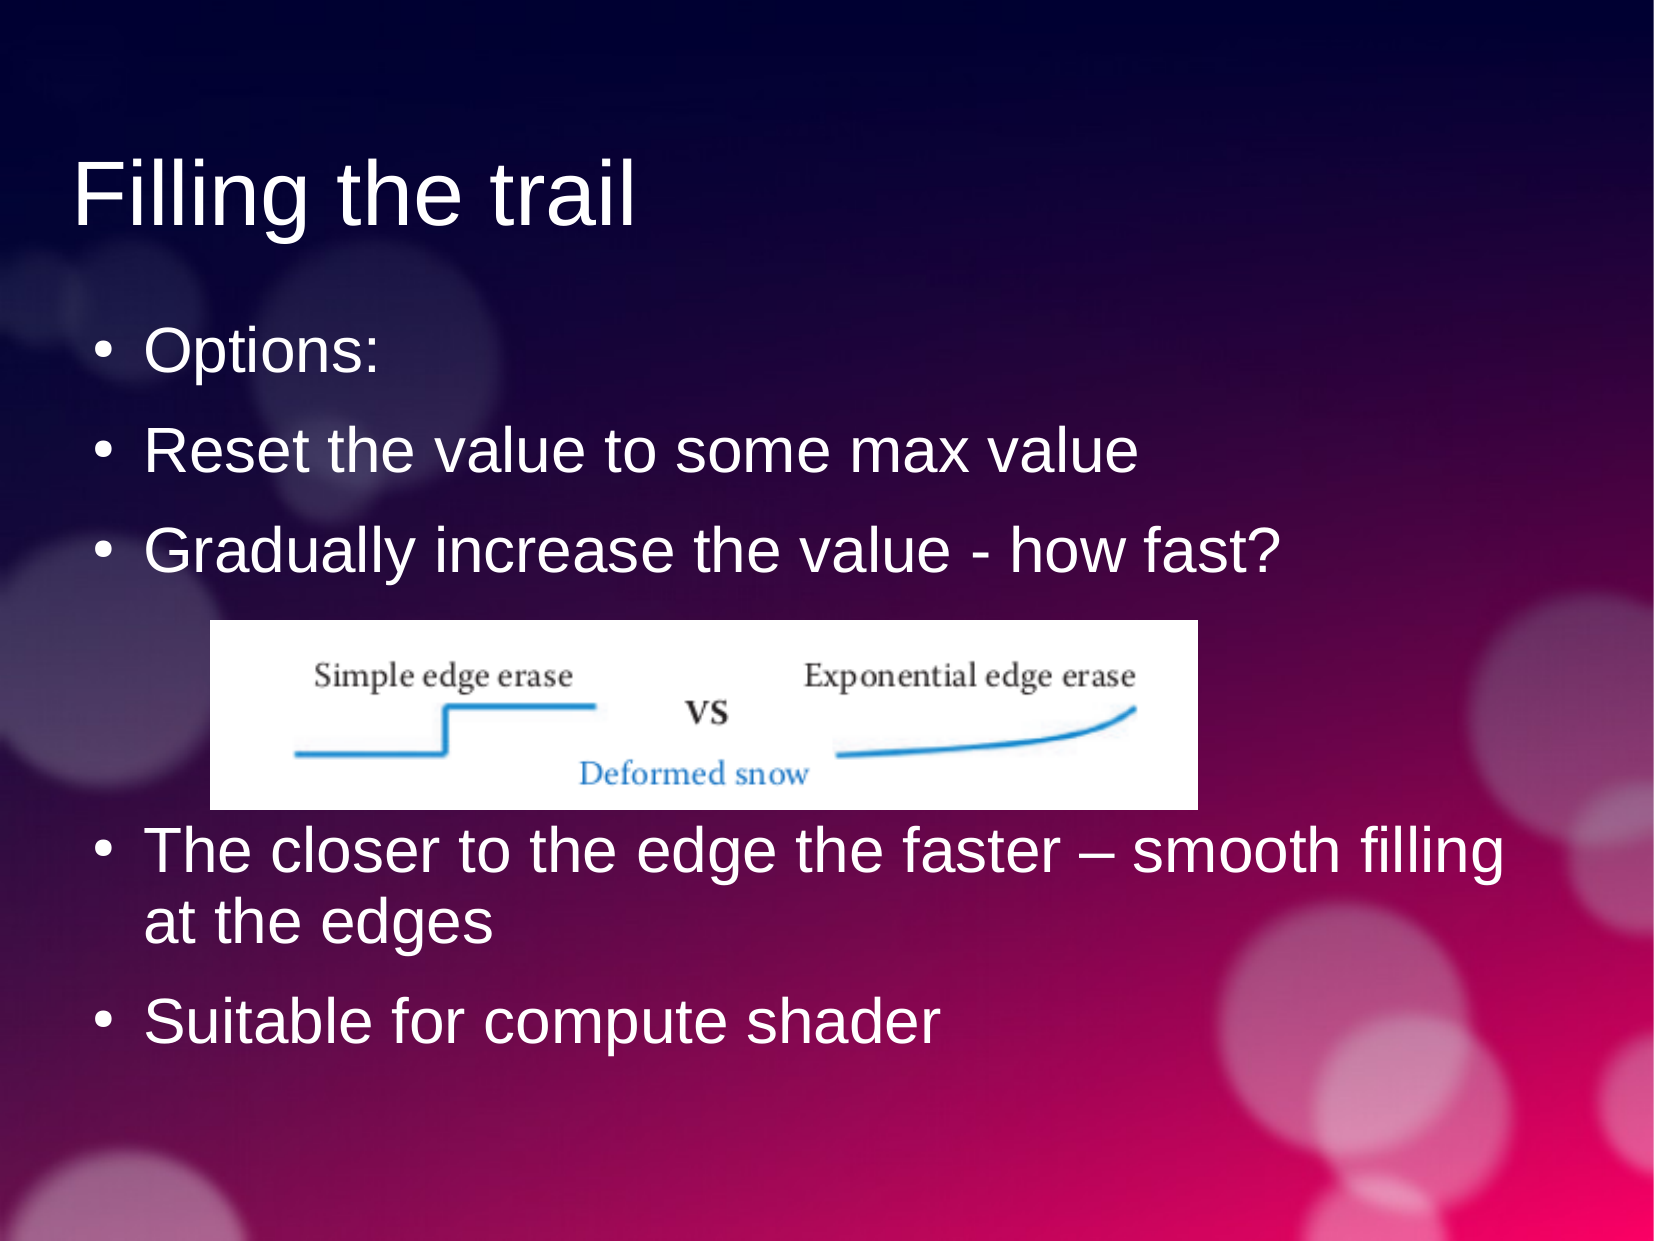

# Filling the trail
Options:
Reset the value to some max value
Gradually increase the value - how fast?
The closer to the edge the faster – smooth filling at the edges
Suitable for compute shader